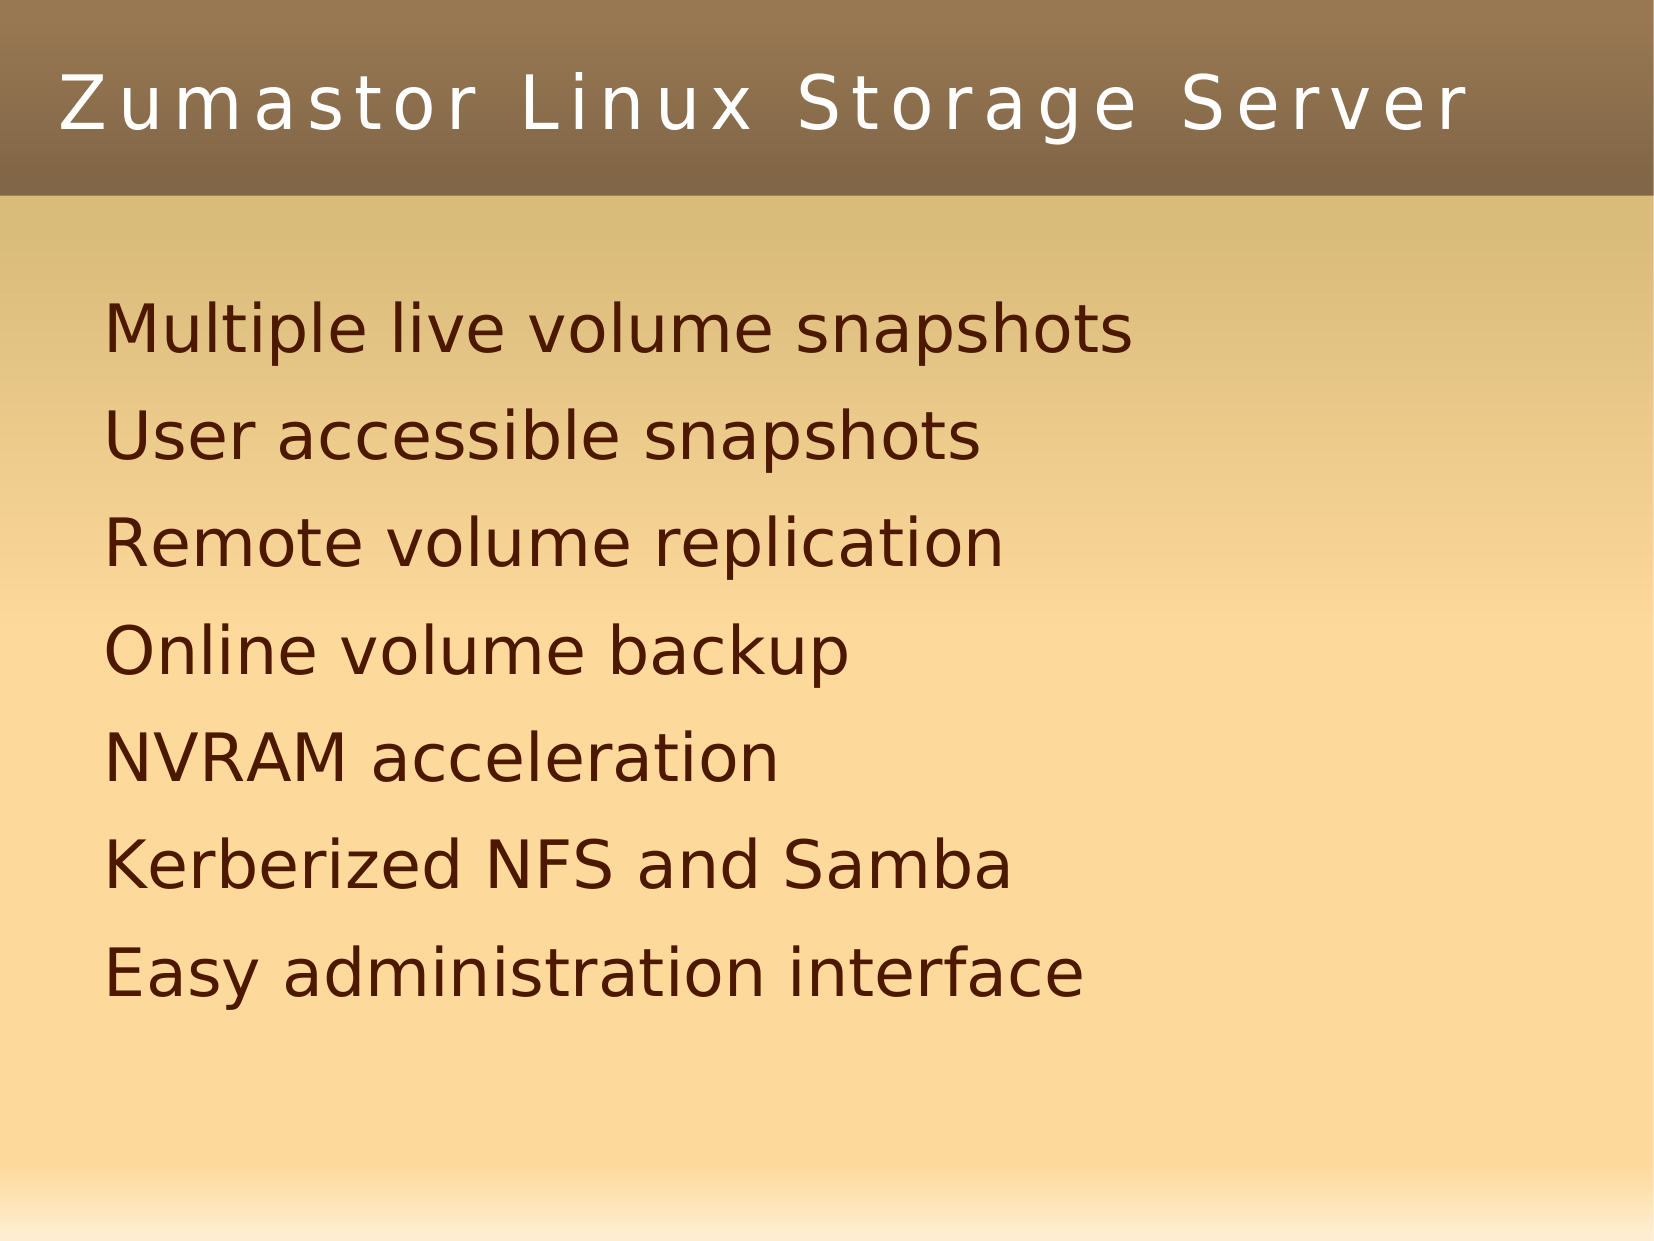

# Zumastor Linux Storage Server
 Multiple live volume snapshots
 User accessible snapshots
 Remote volume replication
 Online volume backup
 NVRAM acceleration
 Kerberized NFS and Samba
 Easy administration interface